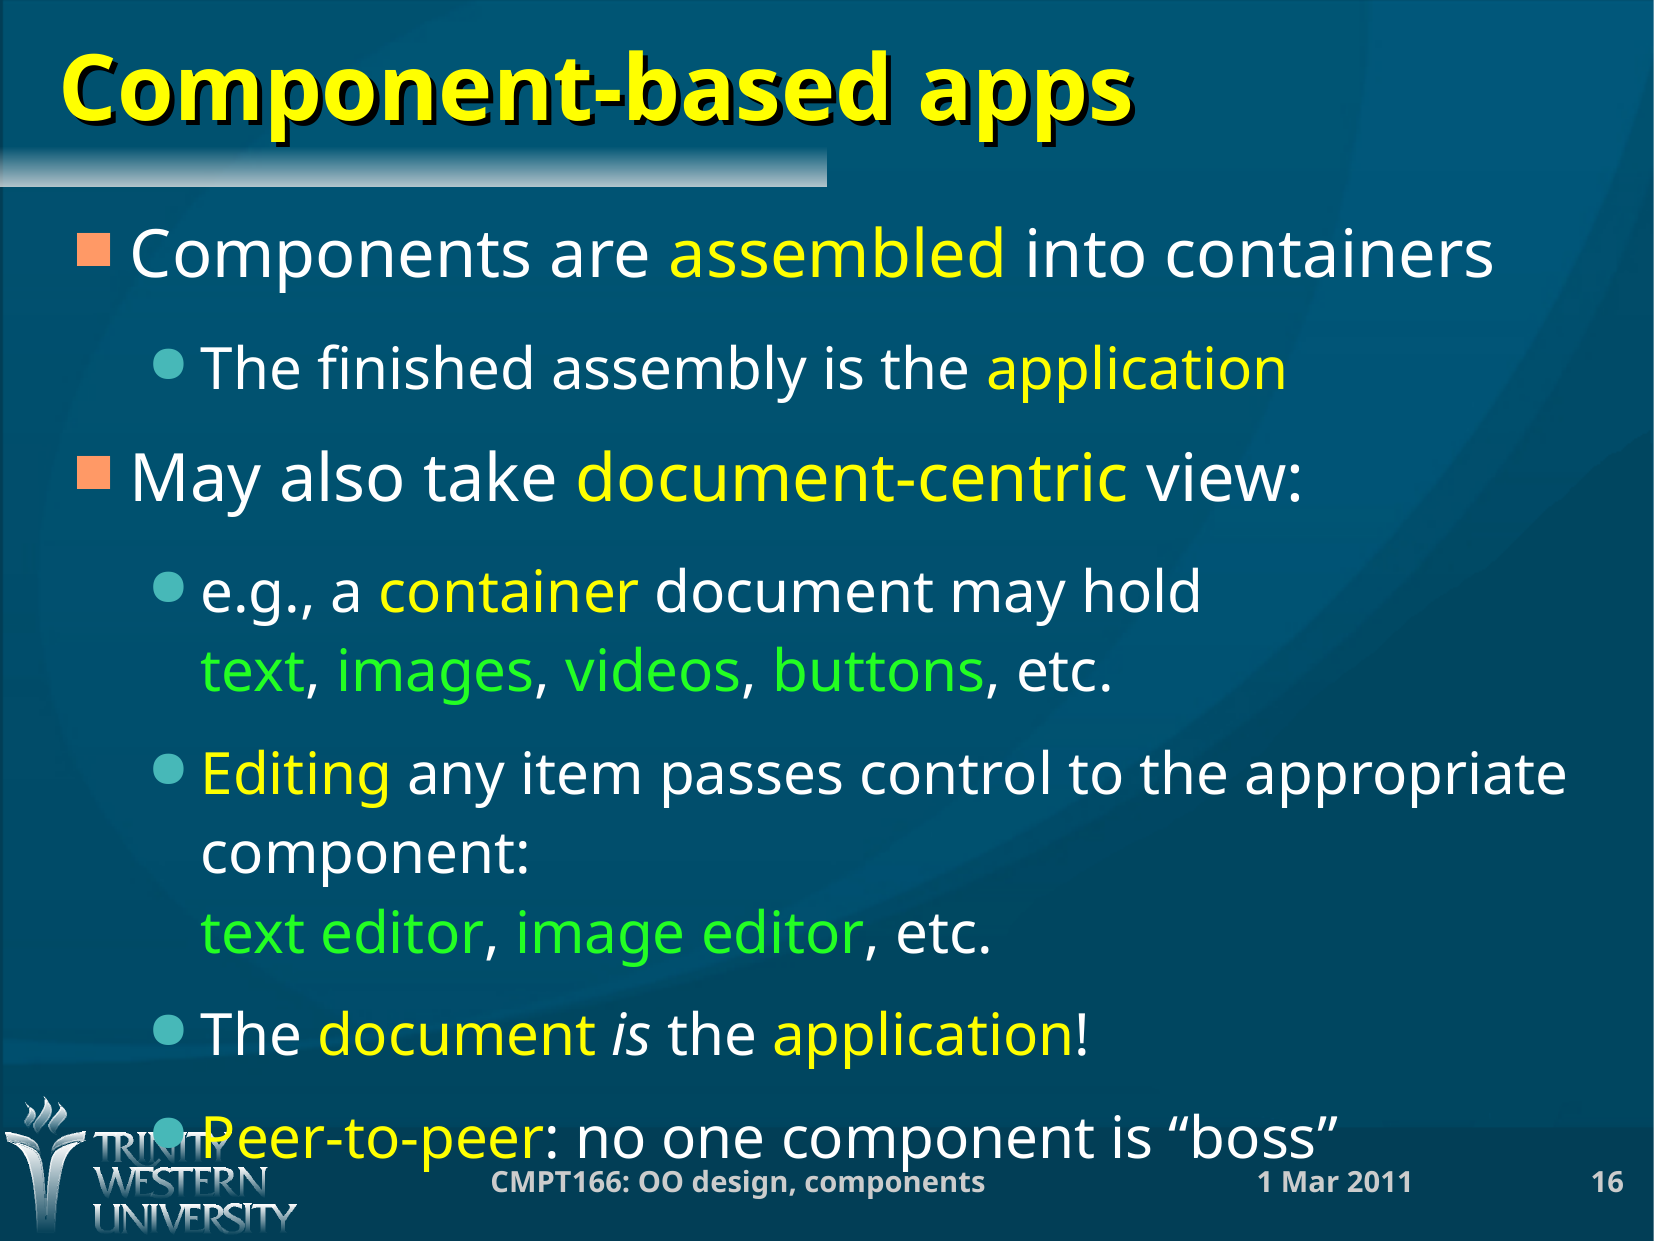

# Component-based apps
Components are assembled into containers
The finished assembly is the application
May also take document-centric view:
e.g., a container document may hold
text, images, videos, buttons, etc.
Editing any item passes control to the appropriate component:
text editor, image editor, etc.
The document is the application!
Peer-to-peer: no one component is “boss”
CMPT166: OO design, components
1 Mar 2011
16